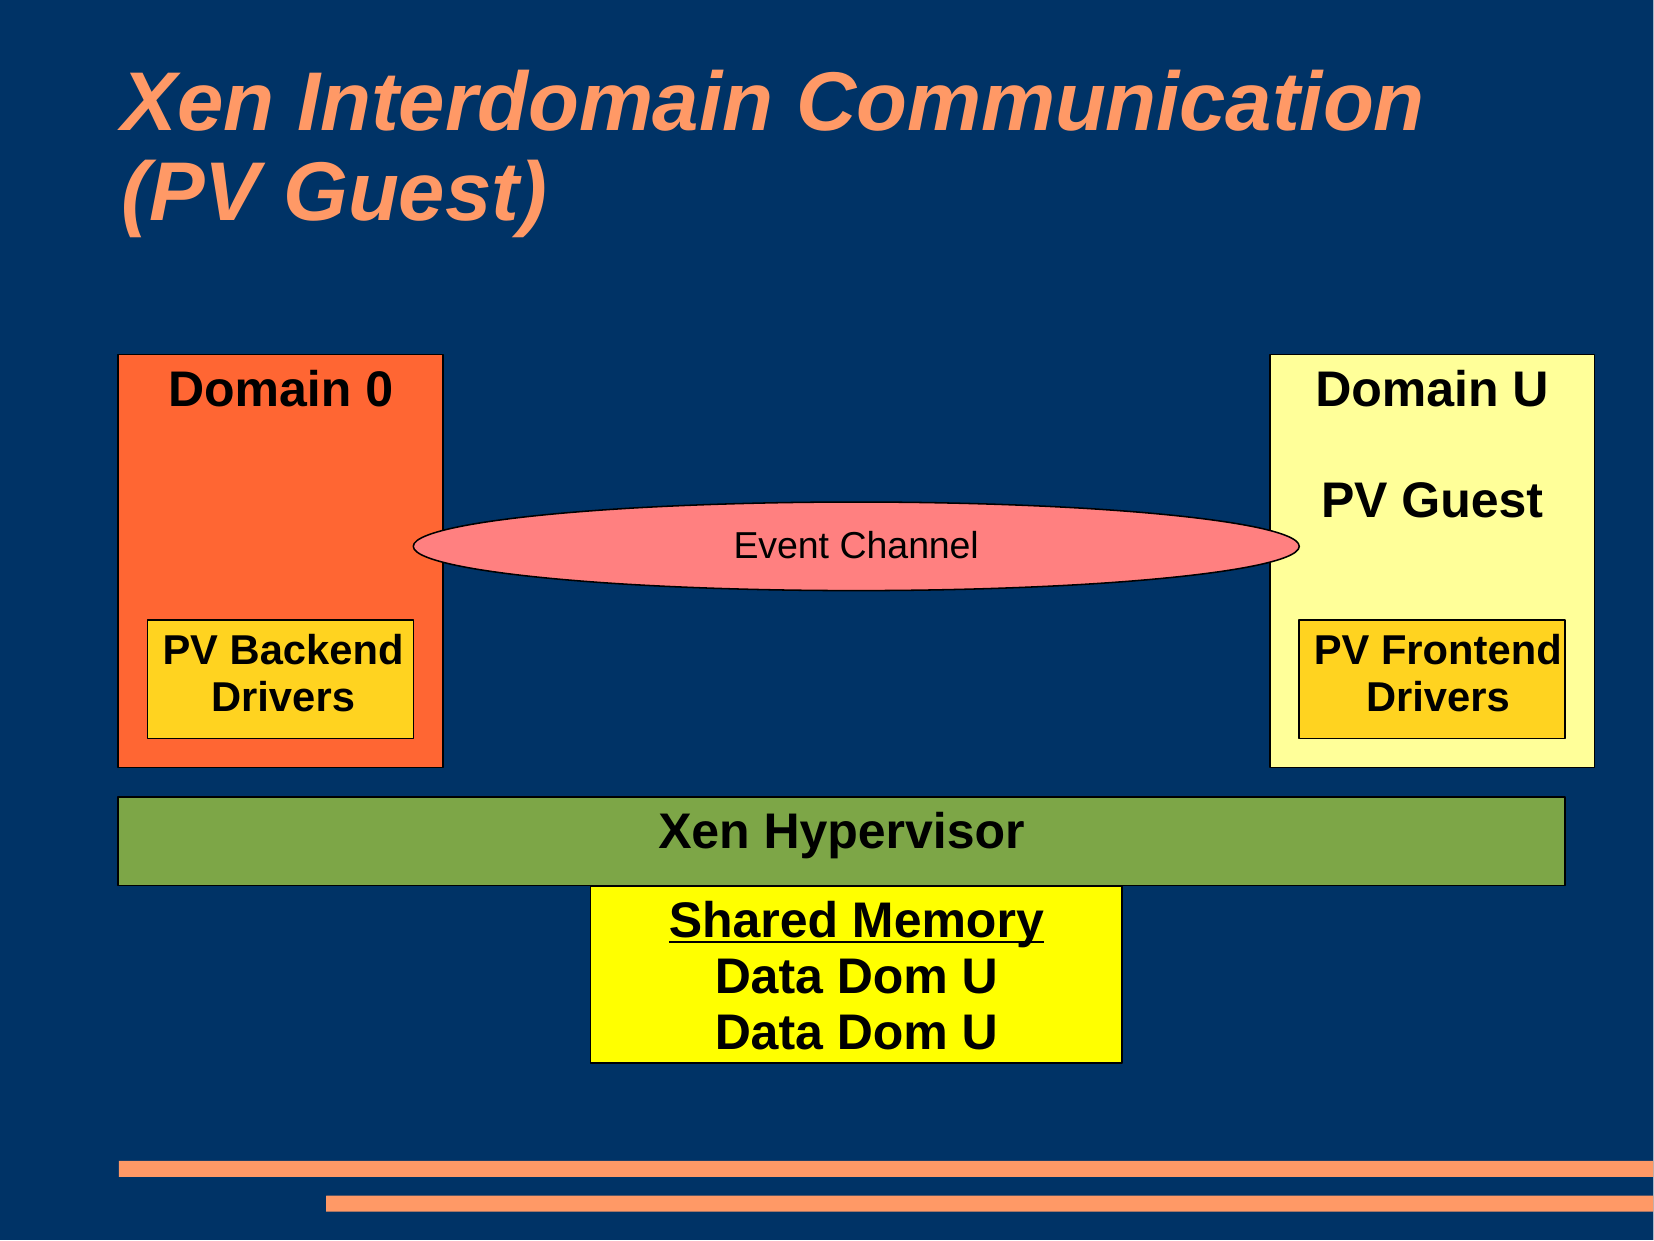

# Xen Interdomain Communication (PV Guest)‏
Domain 0
Domain U
PV Guest
Event Channel
PV Backend
Drivers
PV Frontend
Drivers
Xen Hypervisor
Shared Memory
Data Dom U
Data Dom U